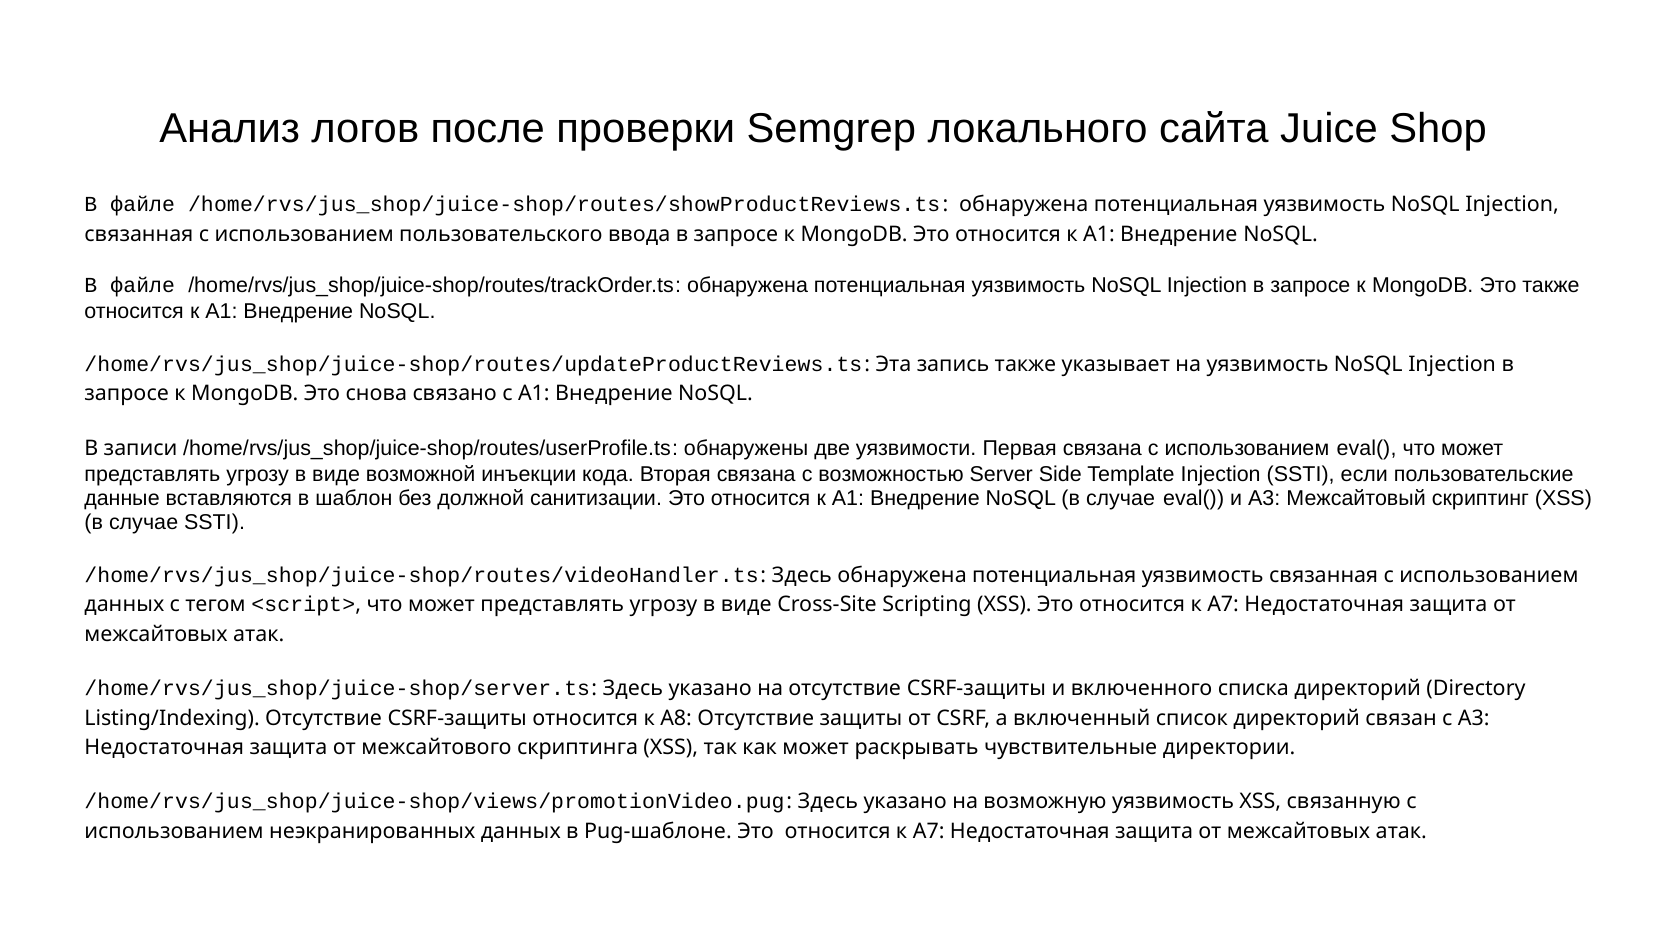

# Анализ логов после проверки Semgrep локального сайта Juice Shop
В файле /home/rvs/jus_shop/juice-shop/routes/showProductReviews.ts: обнаружена потенциальная уязвимость NoSQL Injection, связанная с использованием пользовательского ввода в запросе к MongoDB. Это относится к A1: Внедрение NoSQL.
В файле /home/rvs/jus_shop/juice-shop/routes/trackOrder.ts: обнаружена потенциальная уязвимость NoSQL Injection в запросе к MongoDB. Это также относится к A1: Внедрение NoSQL.
/home/rvs/jus_shop/juice-shop/routes/updateProductReviews.ts: Эта запись также указывает на уязвимость NoSQL Injection в запросе к MongoDB. Это снова связано с A1: Внедрение NoSQL.
В записи /home/rvs/jus_shop/juice-shop/routes/userProfile.ts: обнаружены две уязвимости. Первая связана с использованием eval(), что может представлять угрозу в виде возможной инъекции кода. Вторая связана с возможностью Server Side Template Injection (SSTI), если пользовательские данные вставляются в шаблон без должной санитизации. Это относится к A1: Внедрение NoSQL (в случае eval()) и A3: Межсайтовый скриптинг (XSS) (в случае SSTI).
/home/rvs/jus_shop/juice-shop/routes/videoHandler.ts: Здесь обнаружена потенциальная уязвимость связанная с использованием данных с тегом <script>, что может представлять угрозу в виде Cross-Site Scripting (XSS). Это относится к A7: Недостаточная защита от межсайтовых атак.
/home/rvs/jus_shop/juice-shop/server.ts: Здесь указано на отсутствие CSRF-защиты и включенного списка директорий (Directory Listing/Indexing). Отсутствие CSRF-защиты относится к A8: Отсутствие защиты от CSRF, а включенный список директорий связан с A3: Недостаточная защита от межсайтового скриптинга (XSS), так как может раскрывать чувствительные директории.
/home/rvs/jus_shop/juice-shop/views/promotionVideo.pug: Здесь указано на возможную уязвимость XSS, связанную с использованием неэкранированных данных в Pug-шаблоне. Это относится к A7: Недостаточная защита от межсайтовых атак.